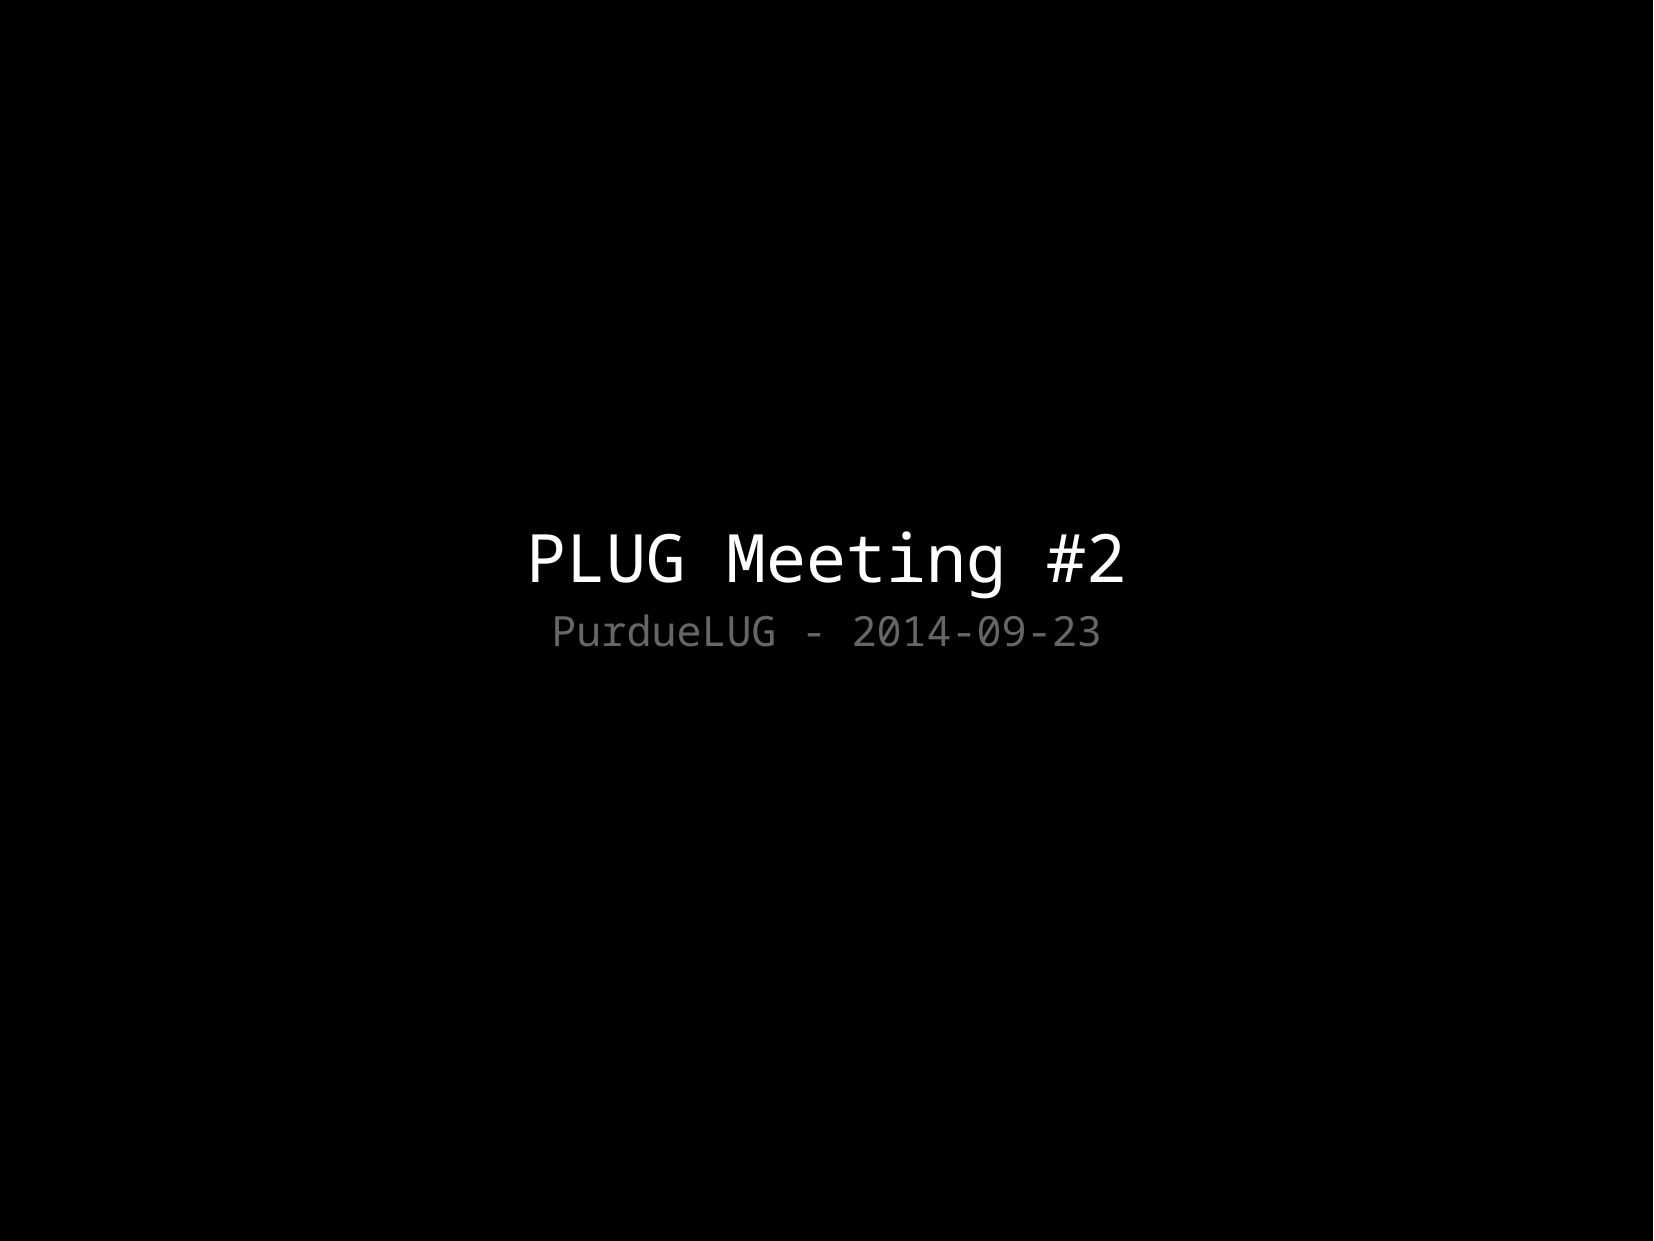

# PLUG Meeting #2
PurdueLUG - 2014-09-23